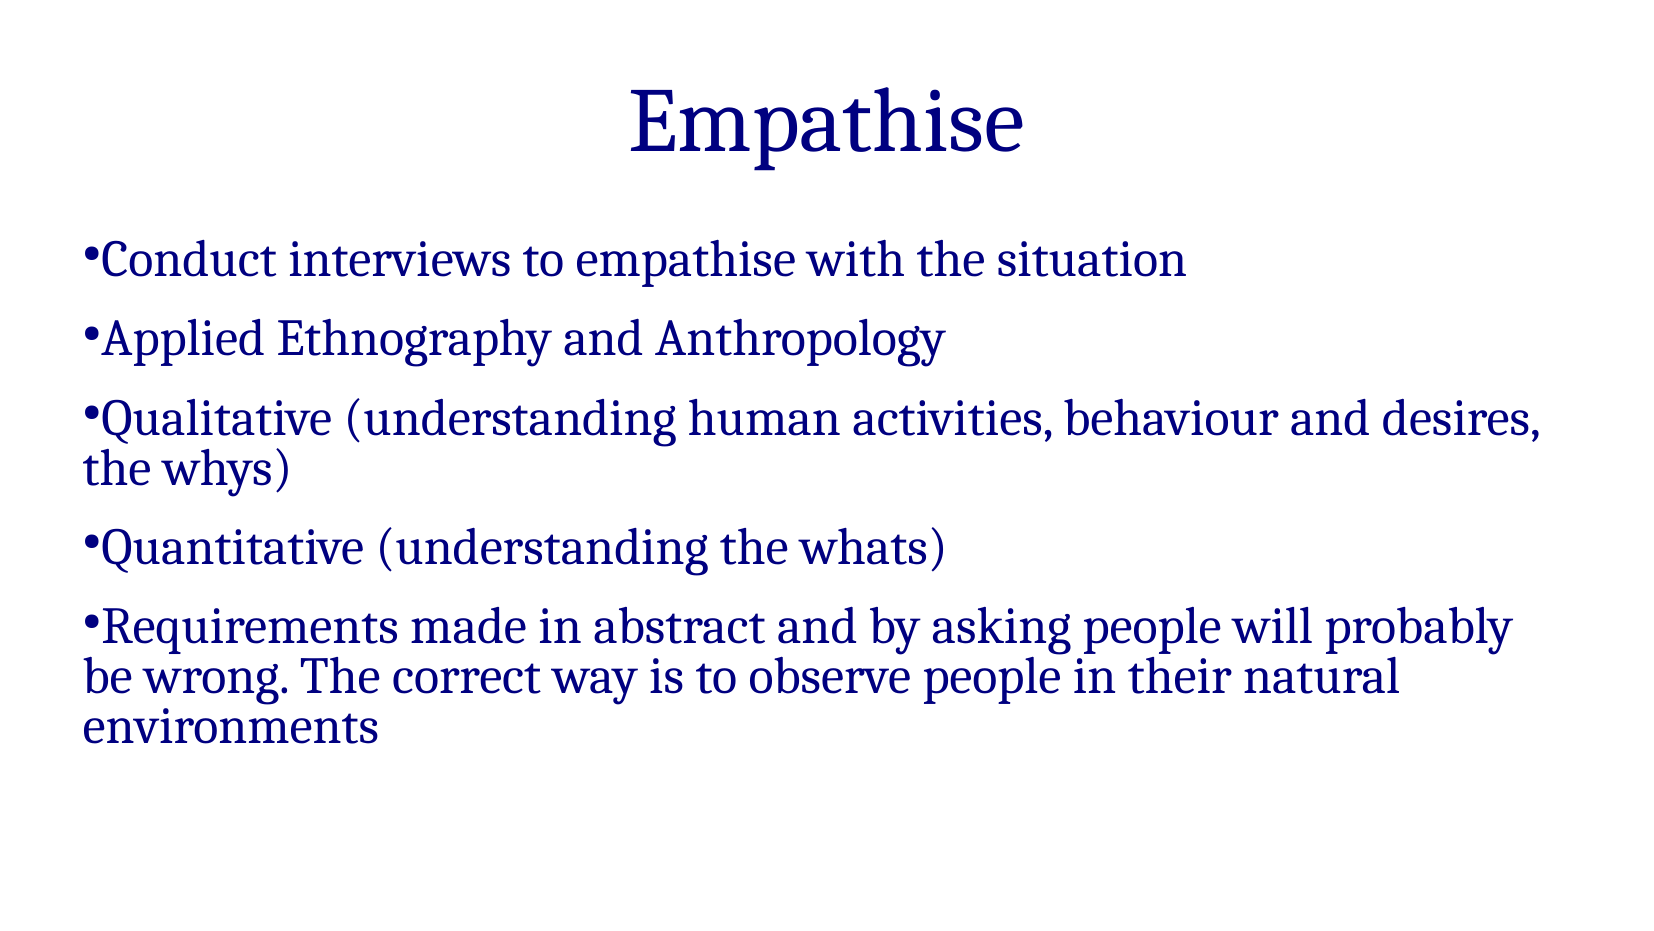

# Empathise
Conduct interviews to empathise with the situation
Applied Ethnography and Anthropology
Qualitative (understanding human activities, behaviour and desires, the whys)
Quantitative (understanding the whats)
Requirements made in abstract and by asking people will probably be wrong. The correct way is to observe people in their natural environments